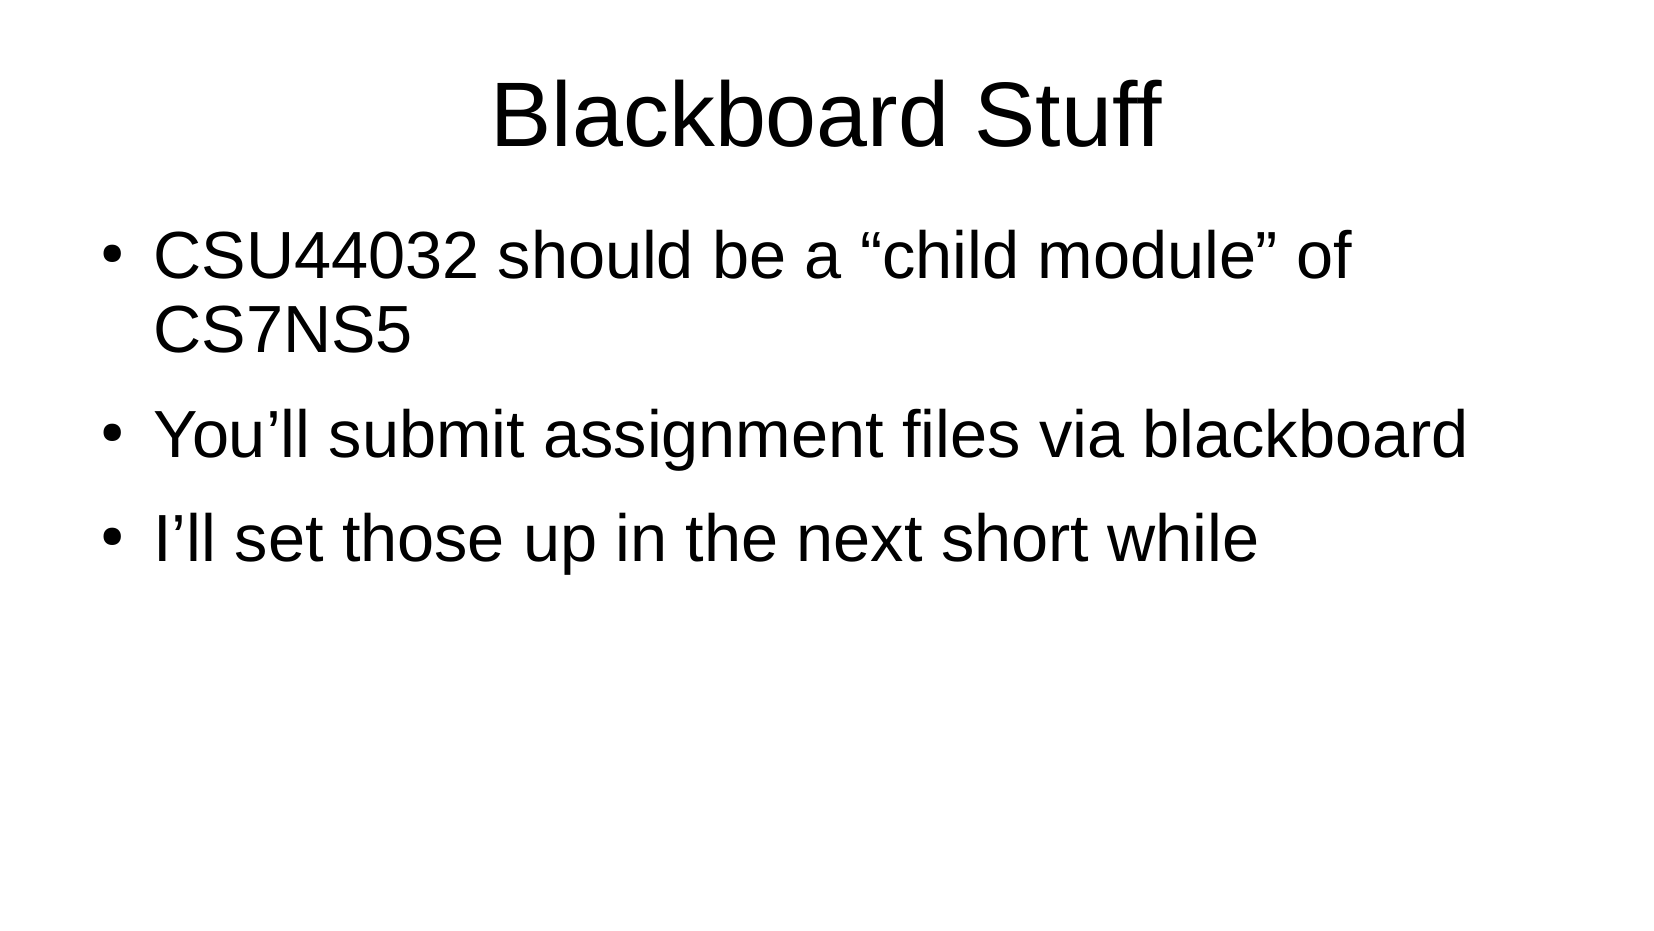

# Blackboard Stuff
CSU44032 should be a “child module” of CS7NS5
You’ll submit assignment files via blackboard
I’ll set those up in the next short while